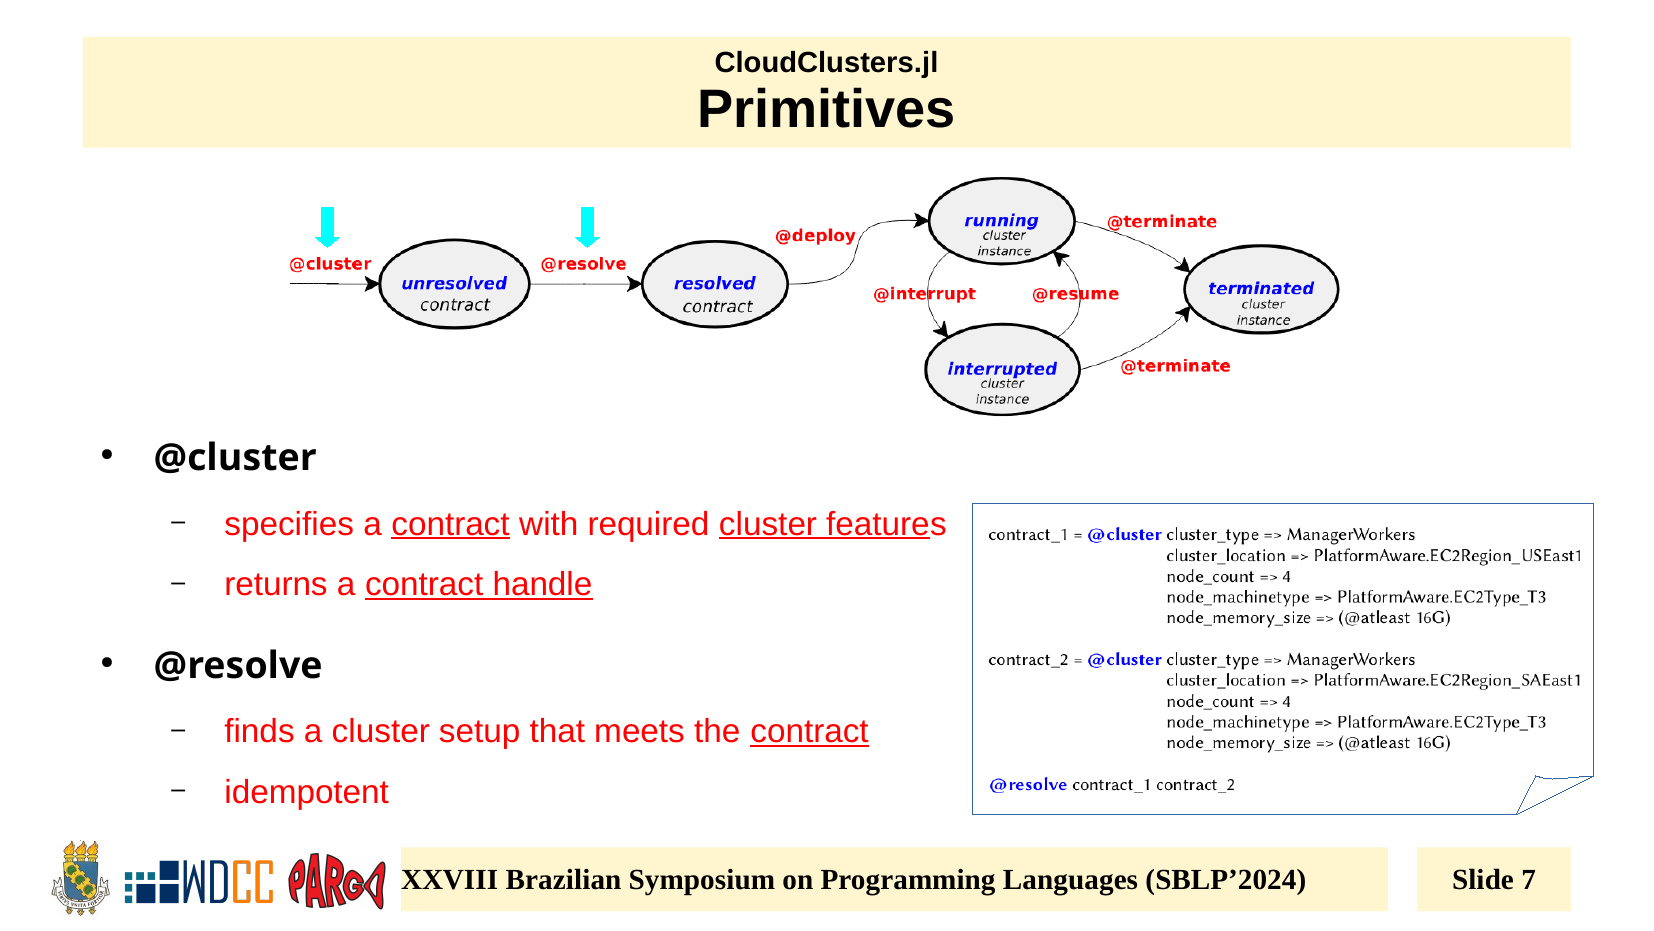

# CloudClusters.jl Primitives
@cluster
specifies a contract with required cluster features
returns a contract handle
@resolve
finds a cluster setup that meets the contract
idempotent
Computação de Alto Desempenho - ParGO - MDCC/UFC
7